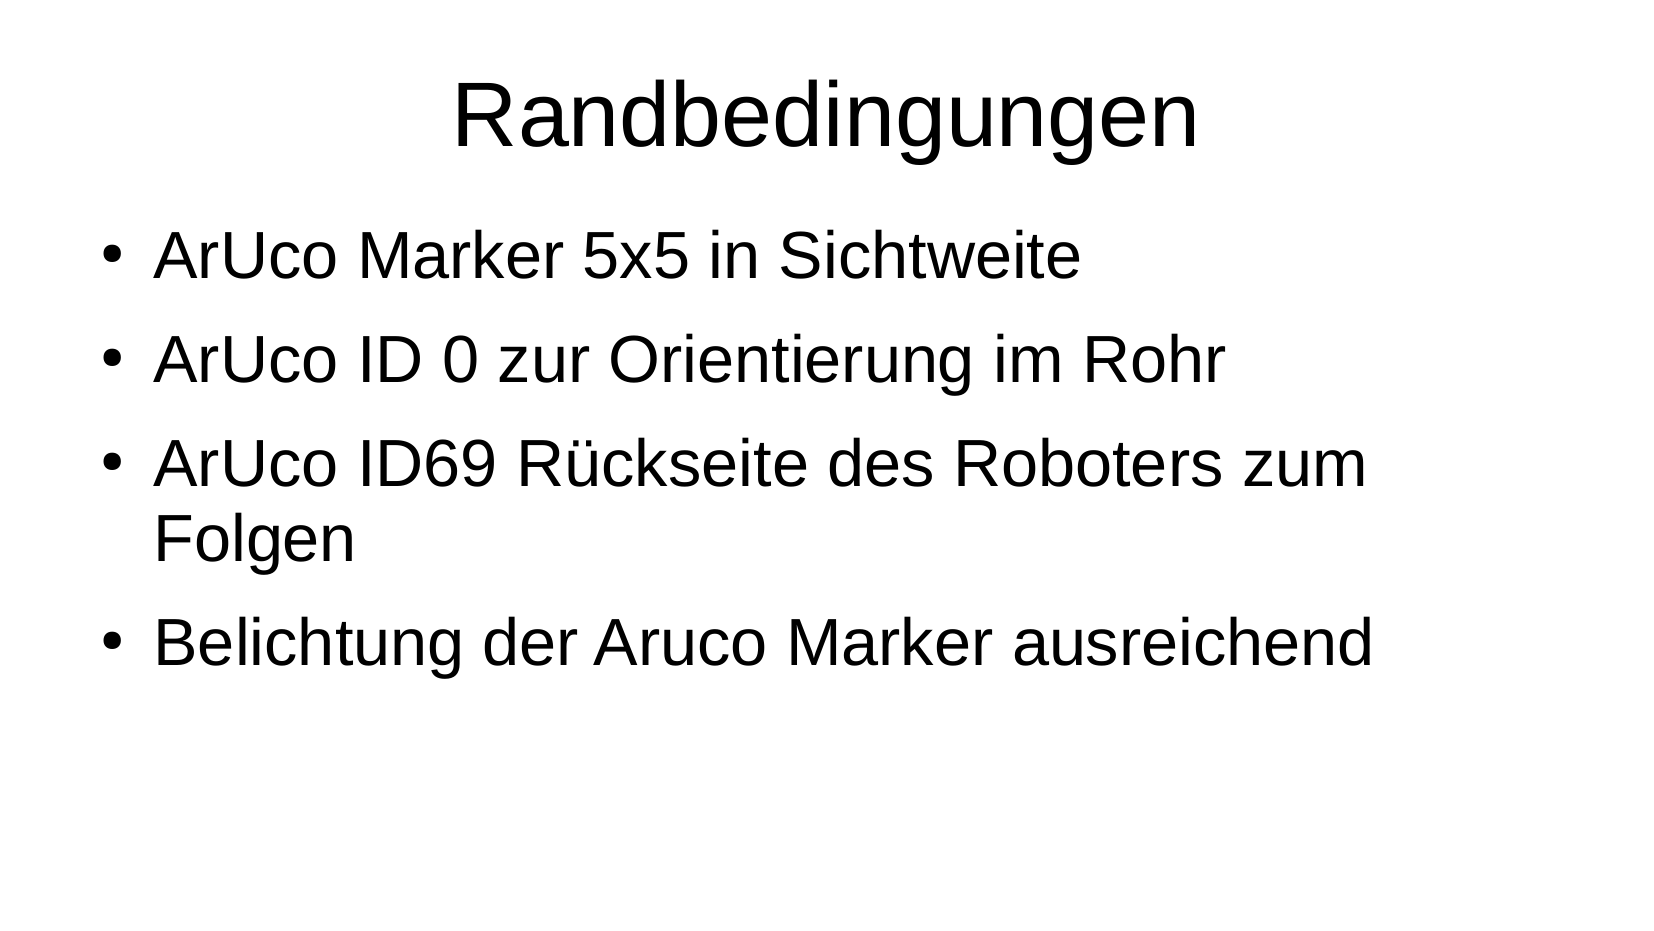

# Randbedingungen
ArUco Marker 5x5 in Sichtweite
ArUco ID 0 zur Orientierung im Rohr
ArUco ID69 Rückseite des Roboters zum Folgen
Belichtung der Aruco Marker ausreichend